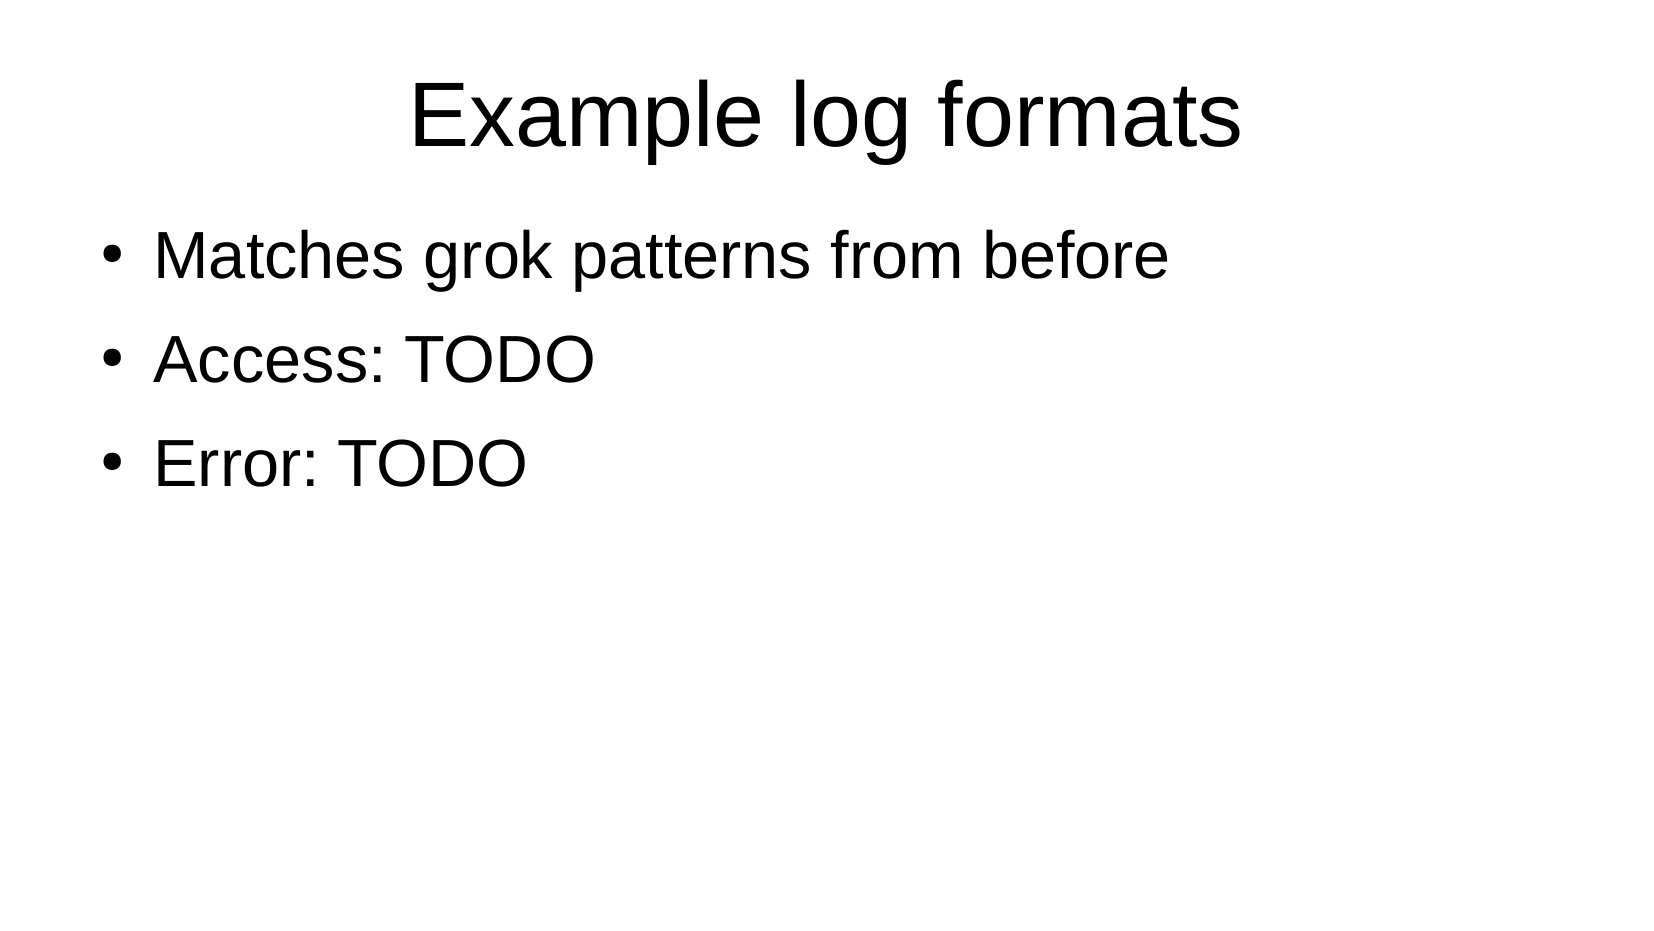

# Example log formats
Matches grok patterns from before
Access: TODO
Error: TODO